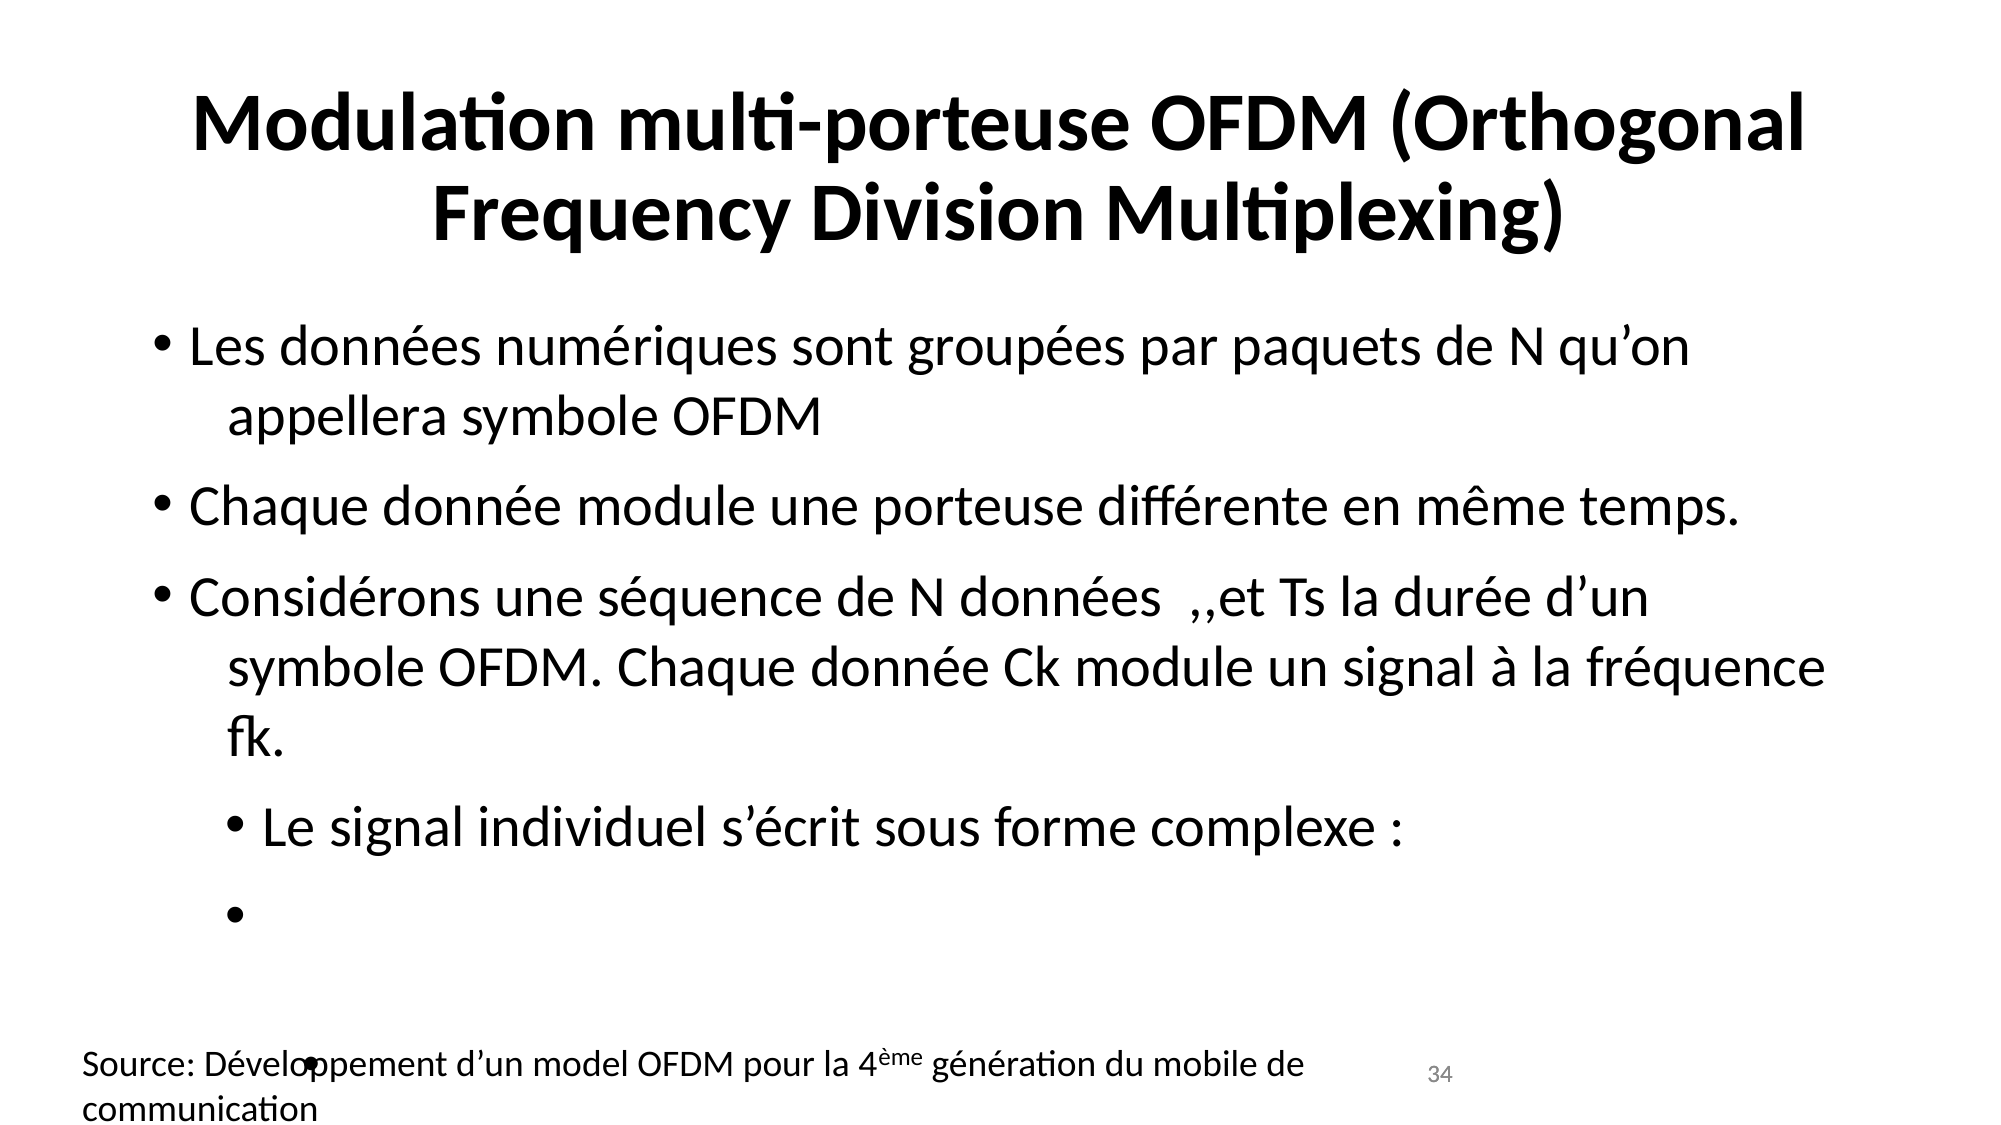

# Modulation multi-porteuse OFDM (Orthogonal Frequency Division Multiplexing)
Les données numériques sont groupées par paquets de N qu’on appellera symbole OFDM
Chaque donnée module une porteuse différente en même temps.
Considérons une séquence de N données ,,et Ts la durée d’un symbole OFDM. Chaque donnée Ck module un signal à la fréquence fk.
Le signal individuel s’écrit sous forme complexe :
Source: Développement d’un model OFDM pour la 4ème génération du mobile de communication